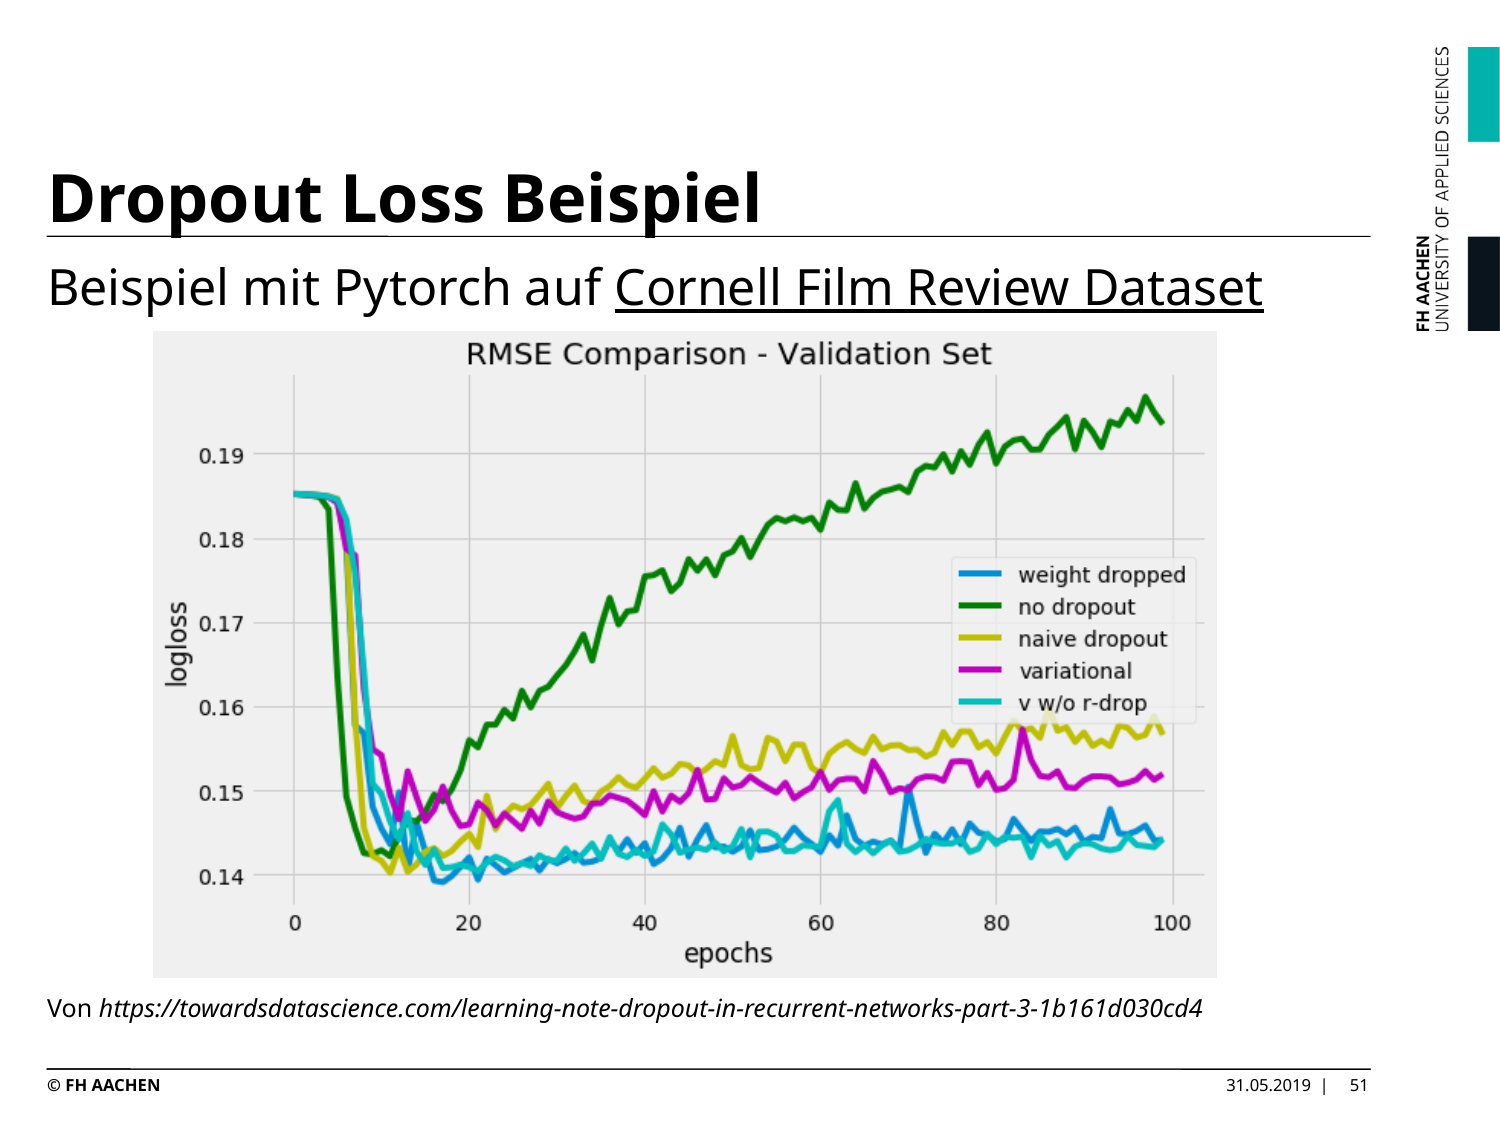

# Dropout Loss Beispiel
Beispiel mit Pytorch auf Cornell Film Review Dataset
Von https://towardsdatascience.com/learning-note-dropout-in-recurrent-networks-part-3-1b161d030cd4
31.05.2019
51